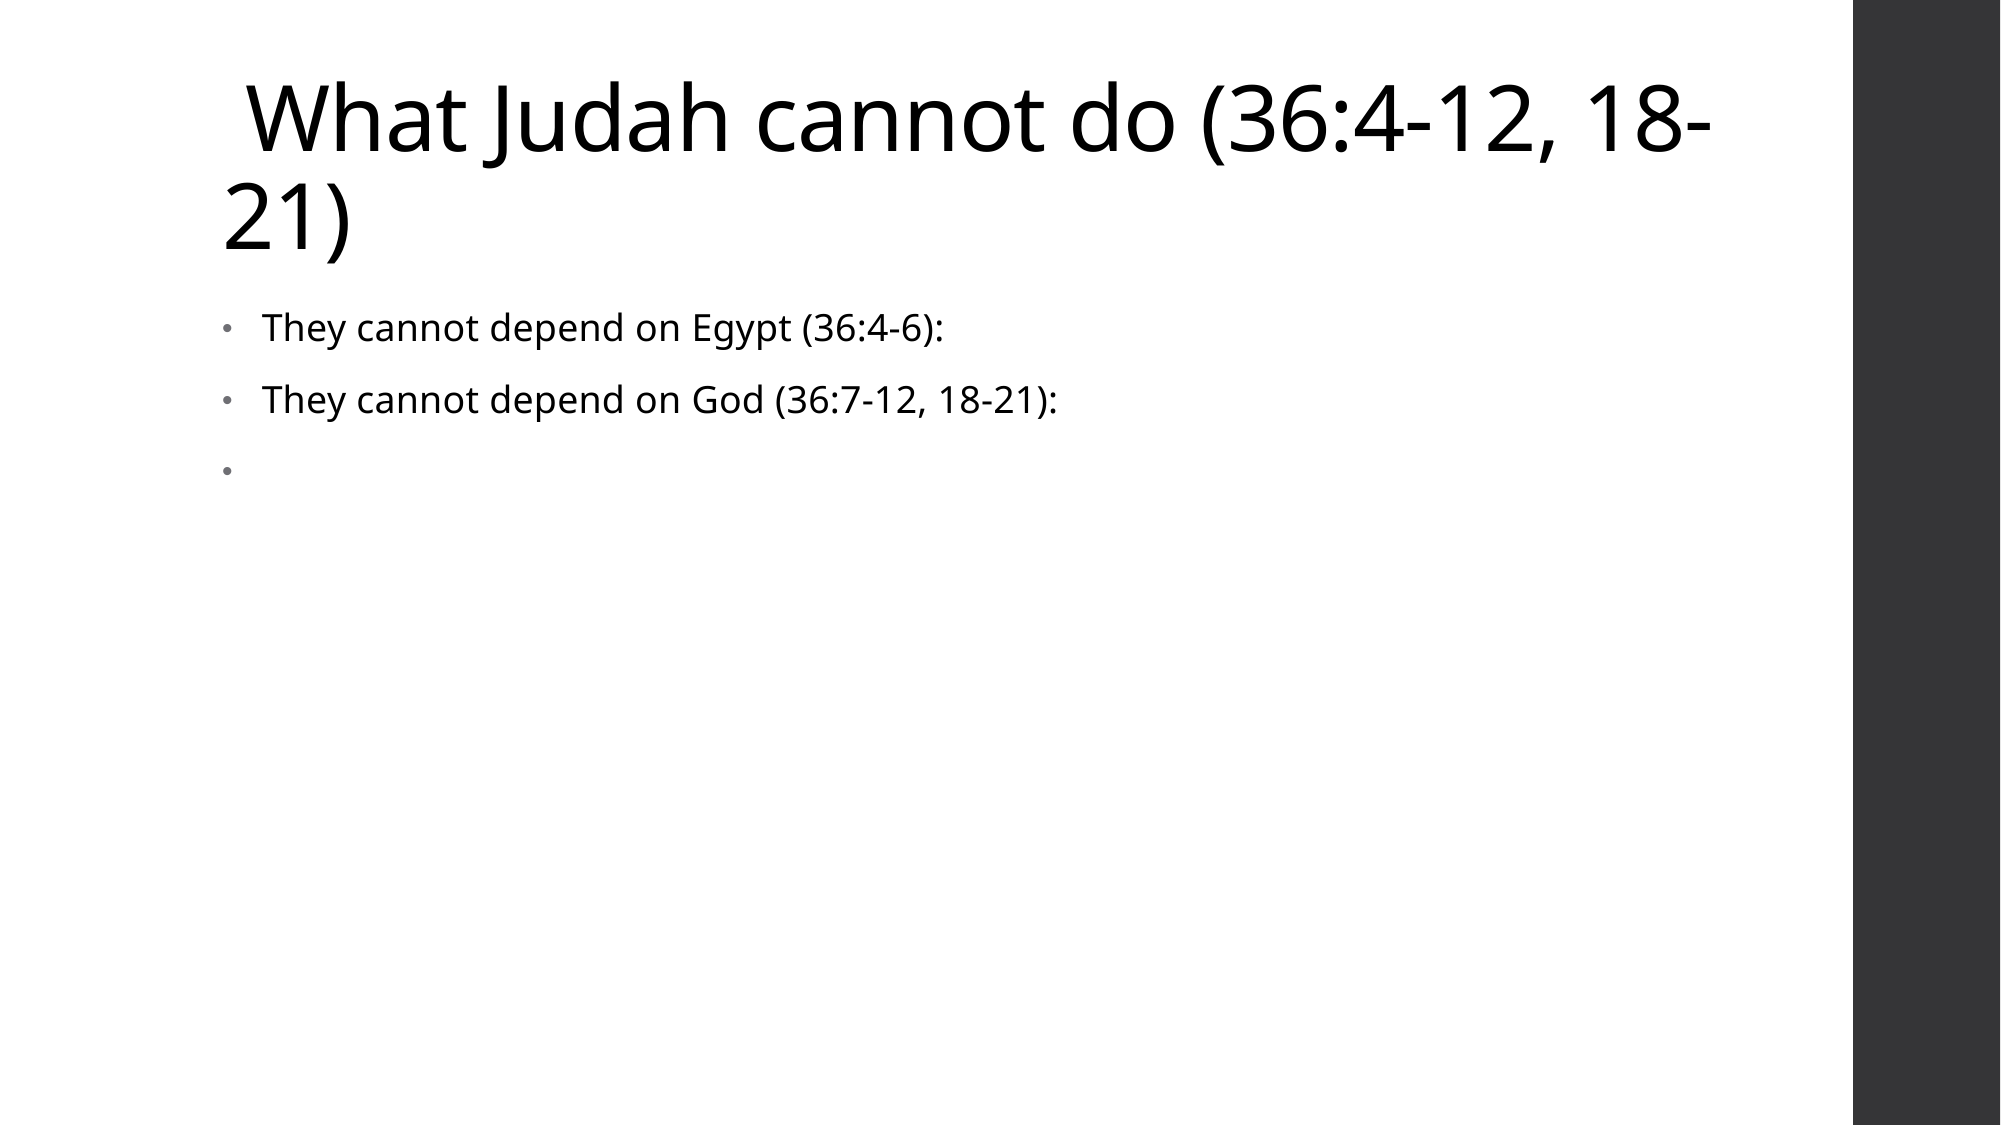

# What Judah cannot do (36:4-12, 18-21)
 They cannot depend on Egypt (36:4-6):
 They cannot depend on God (36:7-12, 18-21):